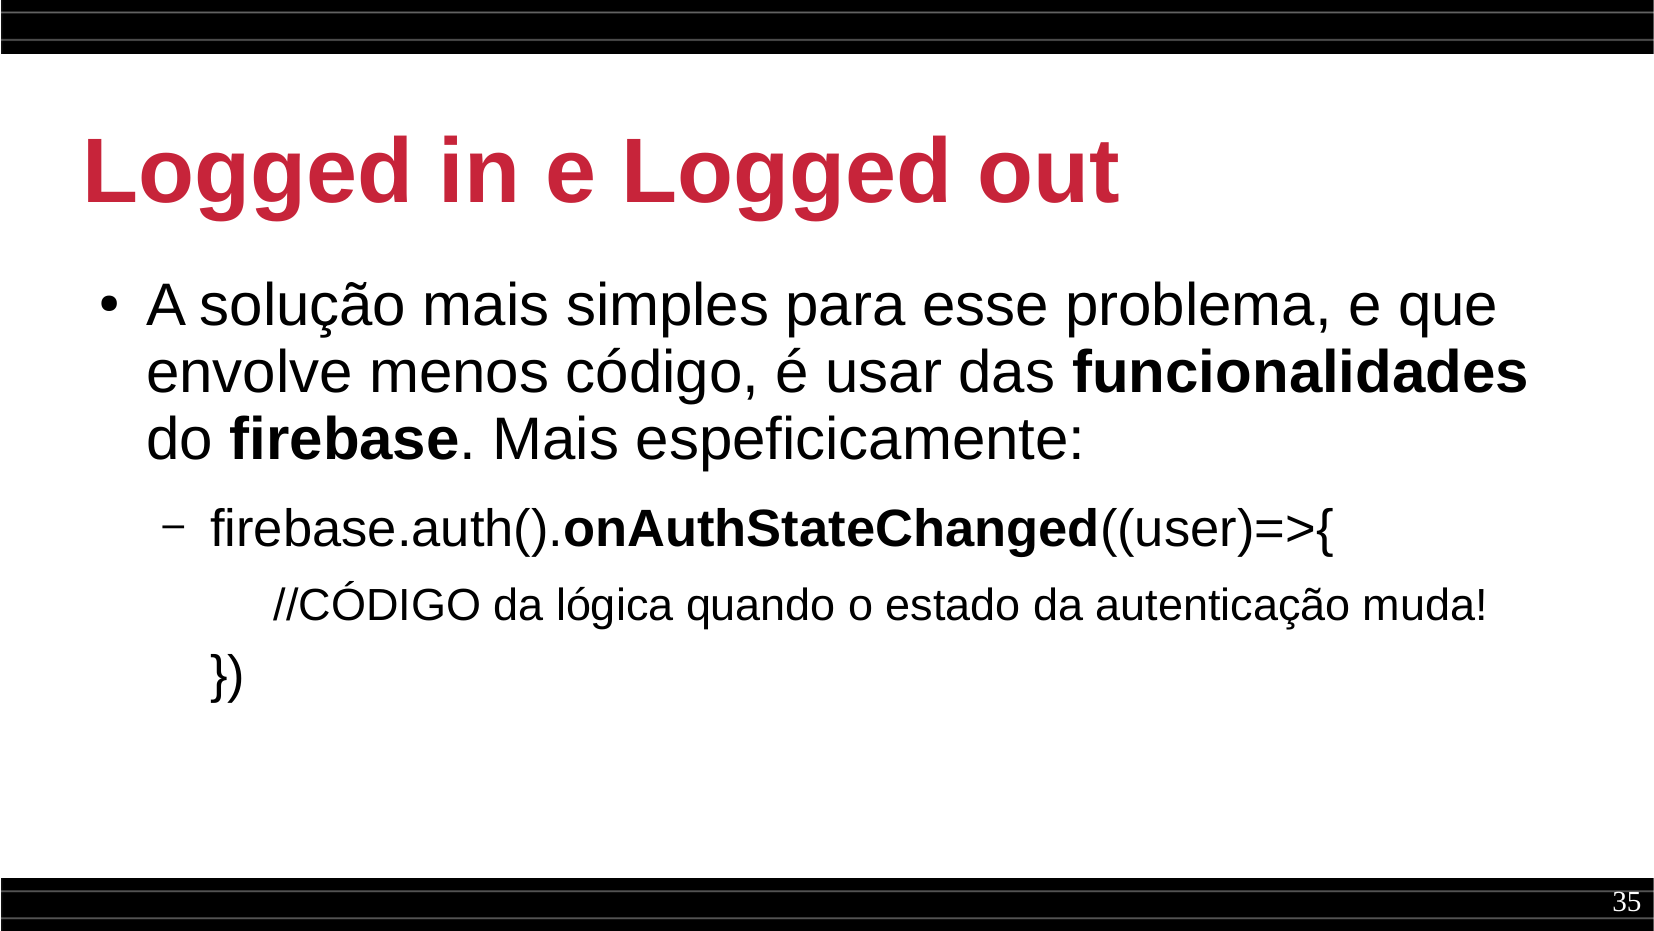

# Logged in e Logged out
A solução mais simples para esse problema, e que envolve menos código, é usar das funcionalidades do firebase. Mais espeficicamente:
firebase.auth().onAuthStateChanged((user)=>{
//CÓDIGO da lógica quando o estado da autenticação muda!
})